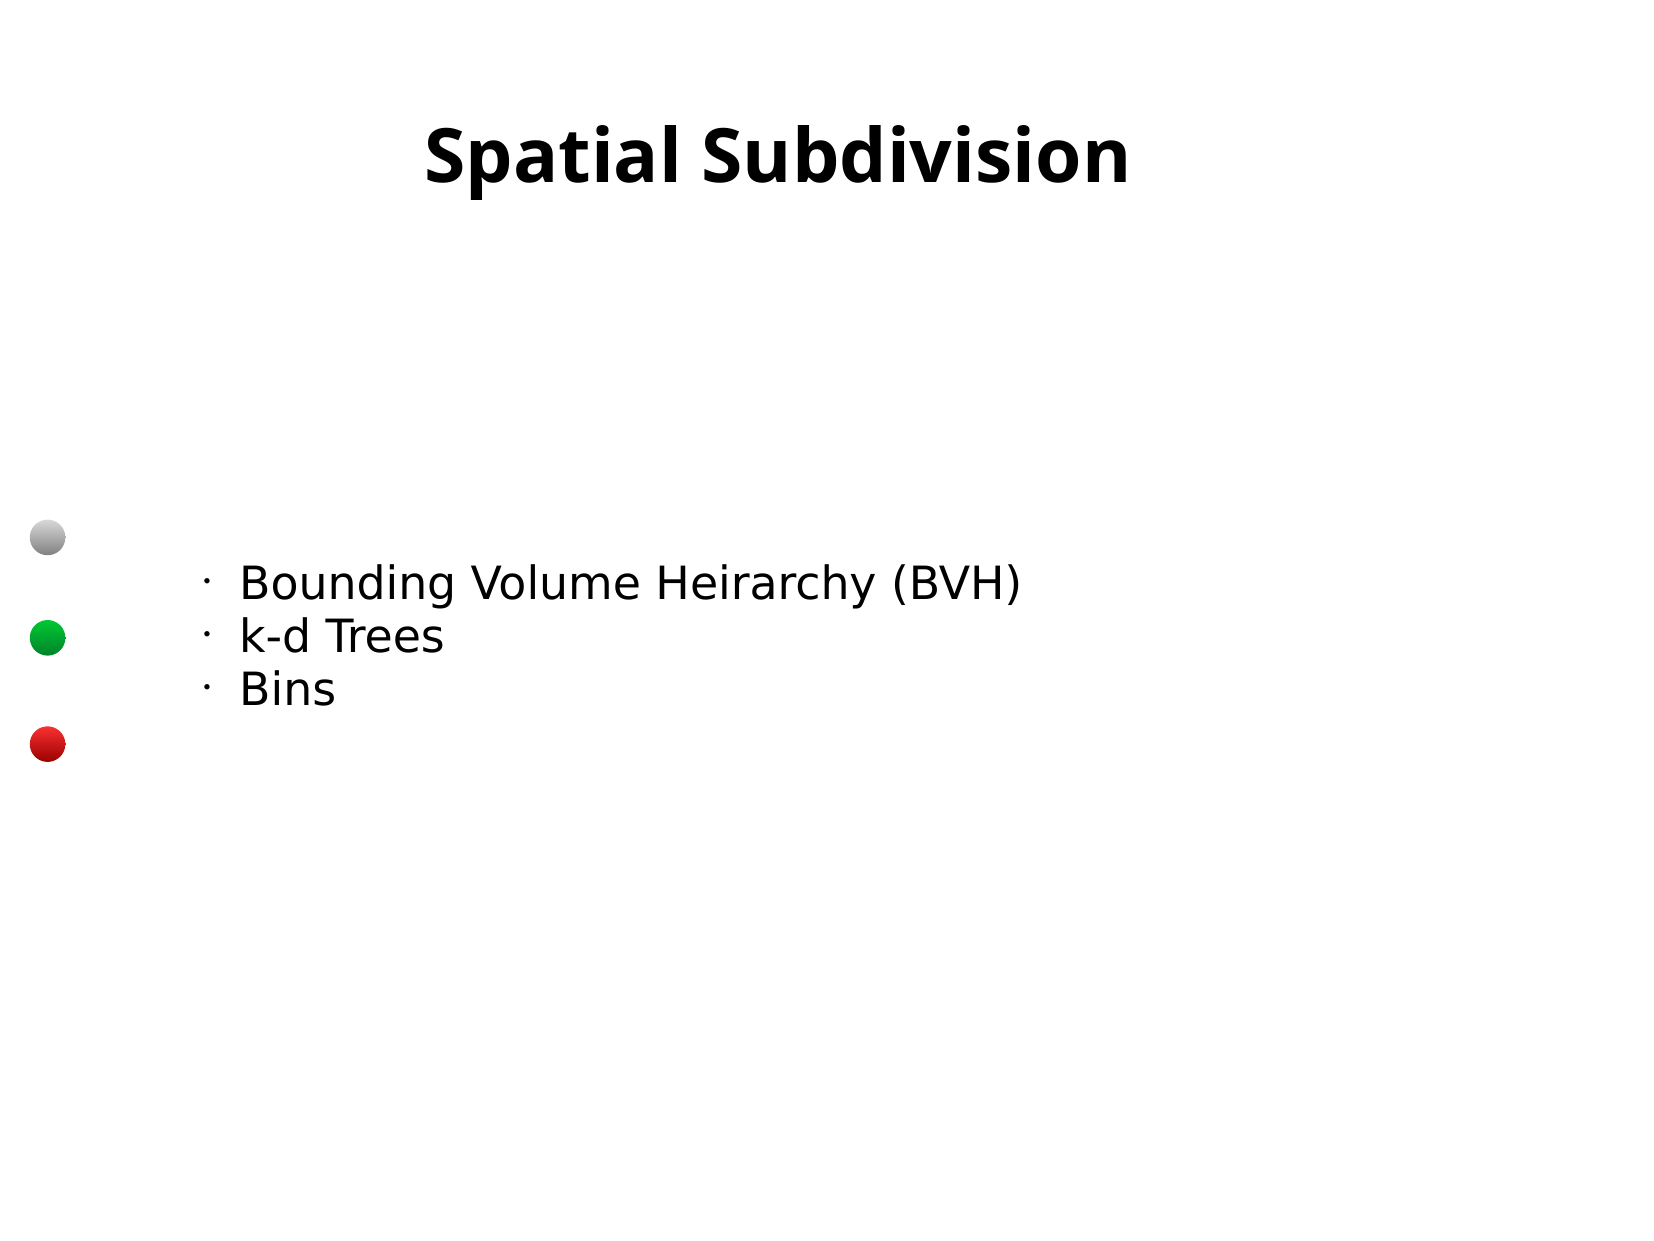

Spatial Subdivision
Bounding Volume Heirarchy (BVH)
k-d Trees
Bins